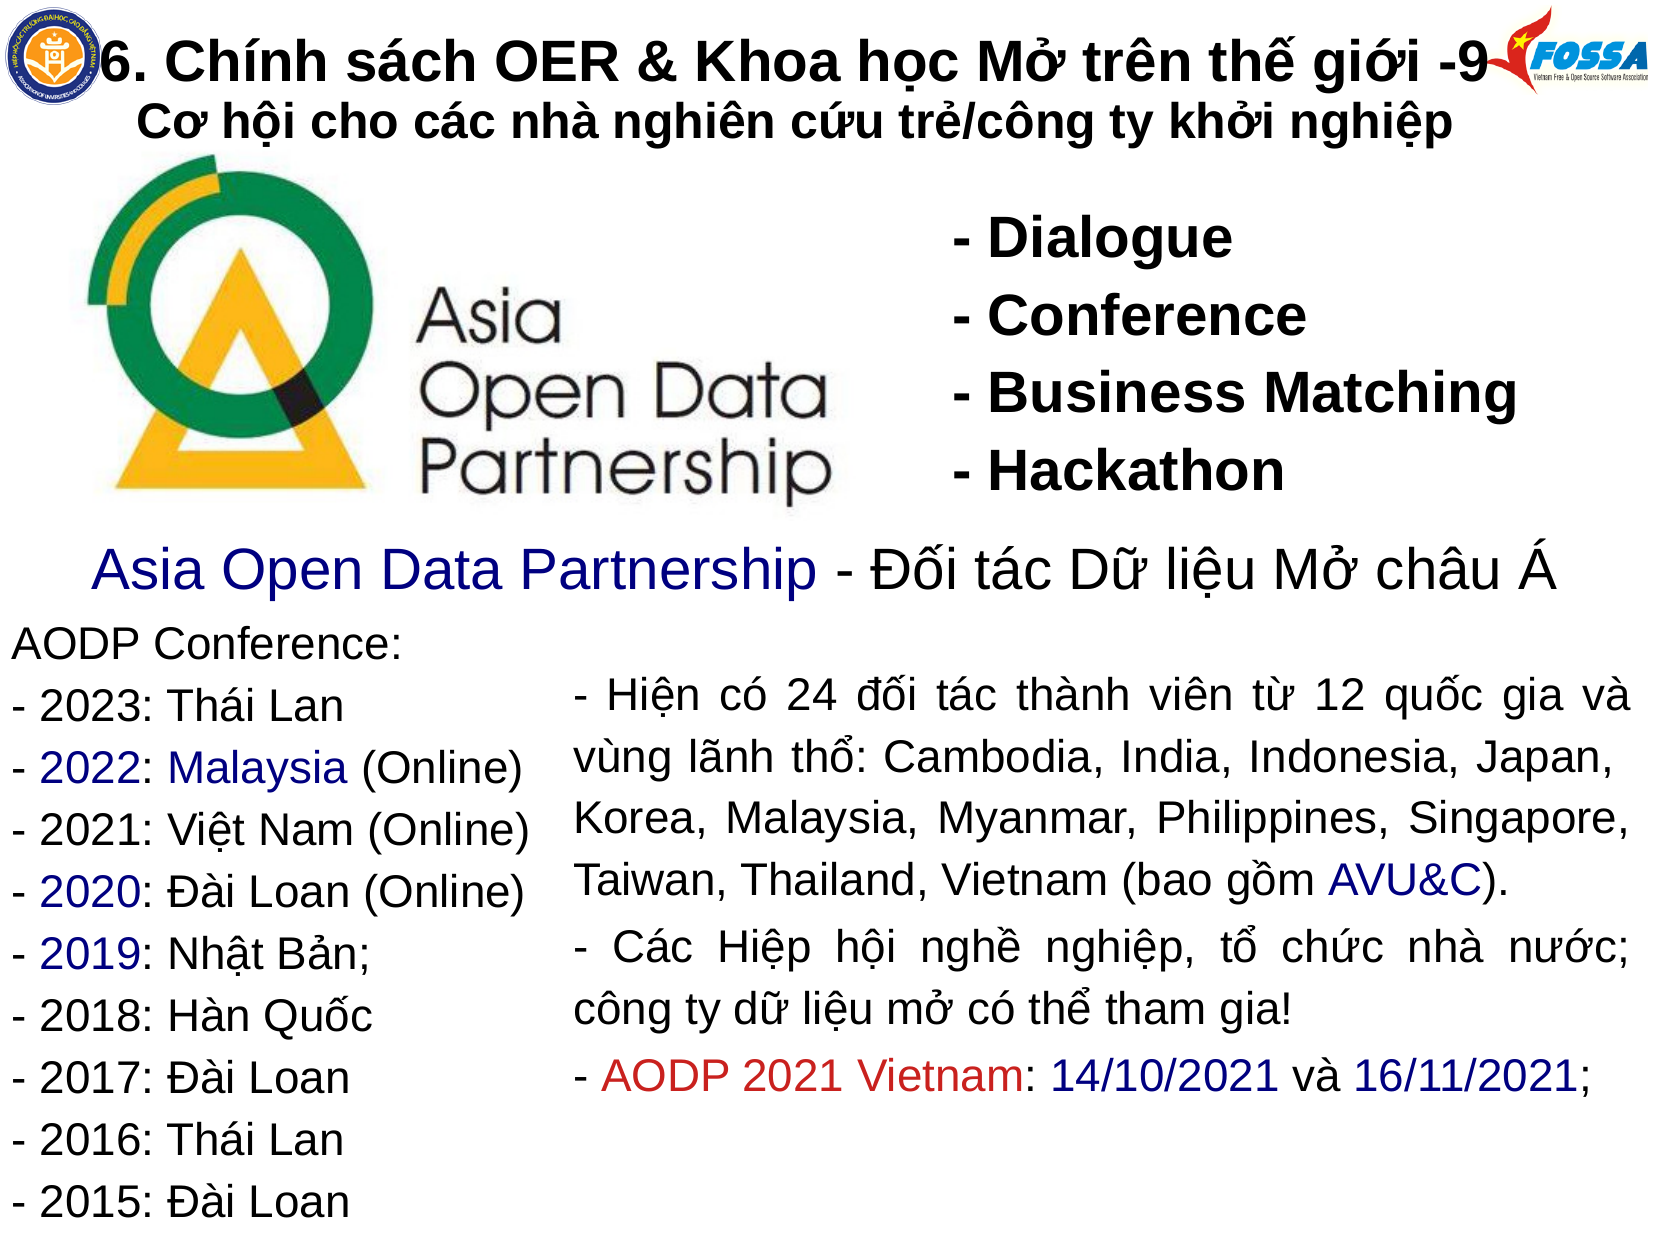

# 6. Chính sách OER & Khoa học Mở trên thế giới -9 Cơ hội cho các nhà nghiên cứu trẻ/công ty khởi nghiệp
- Dialogue
- Conference
- Business Matching
- Hackathon
Asia Open Data Partnership - Đối tác Dữ liệu Mở châu Á
AODP Conference:
- 2023: Thái Lan
- 2022: Malaysia (Online)
- 2021: Việt Nam (Online)
- 2020: Đài Loan (Online)
- 2019: Nhật Bản;
- 2018: Hàn Quốc
- 2017: Đài Loan
- 2016: Thái Lan
- 2015: Đài Loan
- Hiện có 24 đối tác thành viên từ 12 quốc gia và vùng lãnh thổ: Cambodia, India, Indonesia, Japan, Korea, Malaysia, Myanmar, Philippines, Singapore, Taiwan, Thailand, Vietnam (bao gồm AVU&C).
- Các Hiệp hội nghề nghiệp, tổ chức nhà nước; công ty dữ liệu mở có thể tham gia!
- AODP 2021 Vietnam: 14/10/2021 và 16/11/2021;